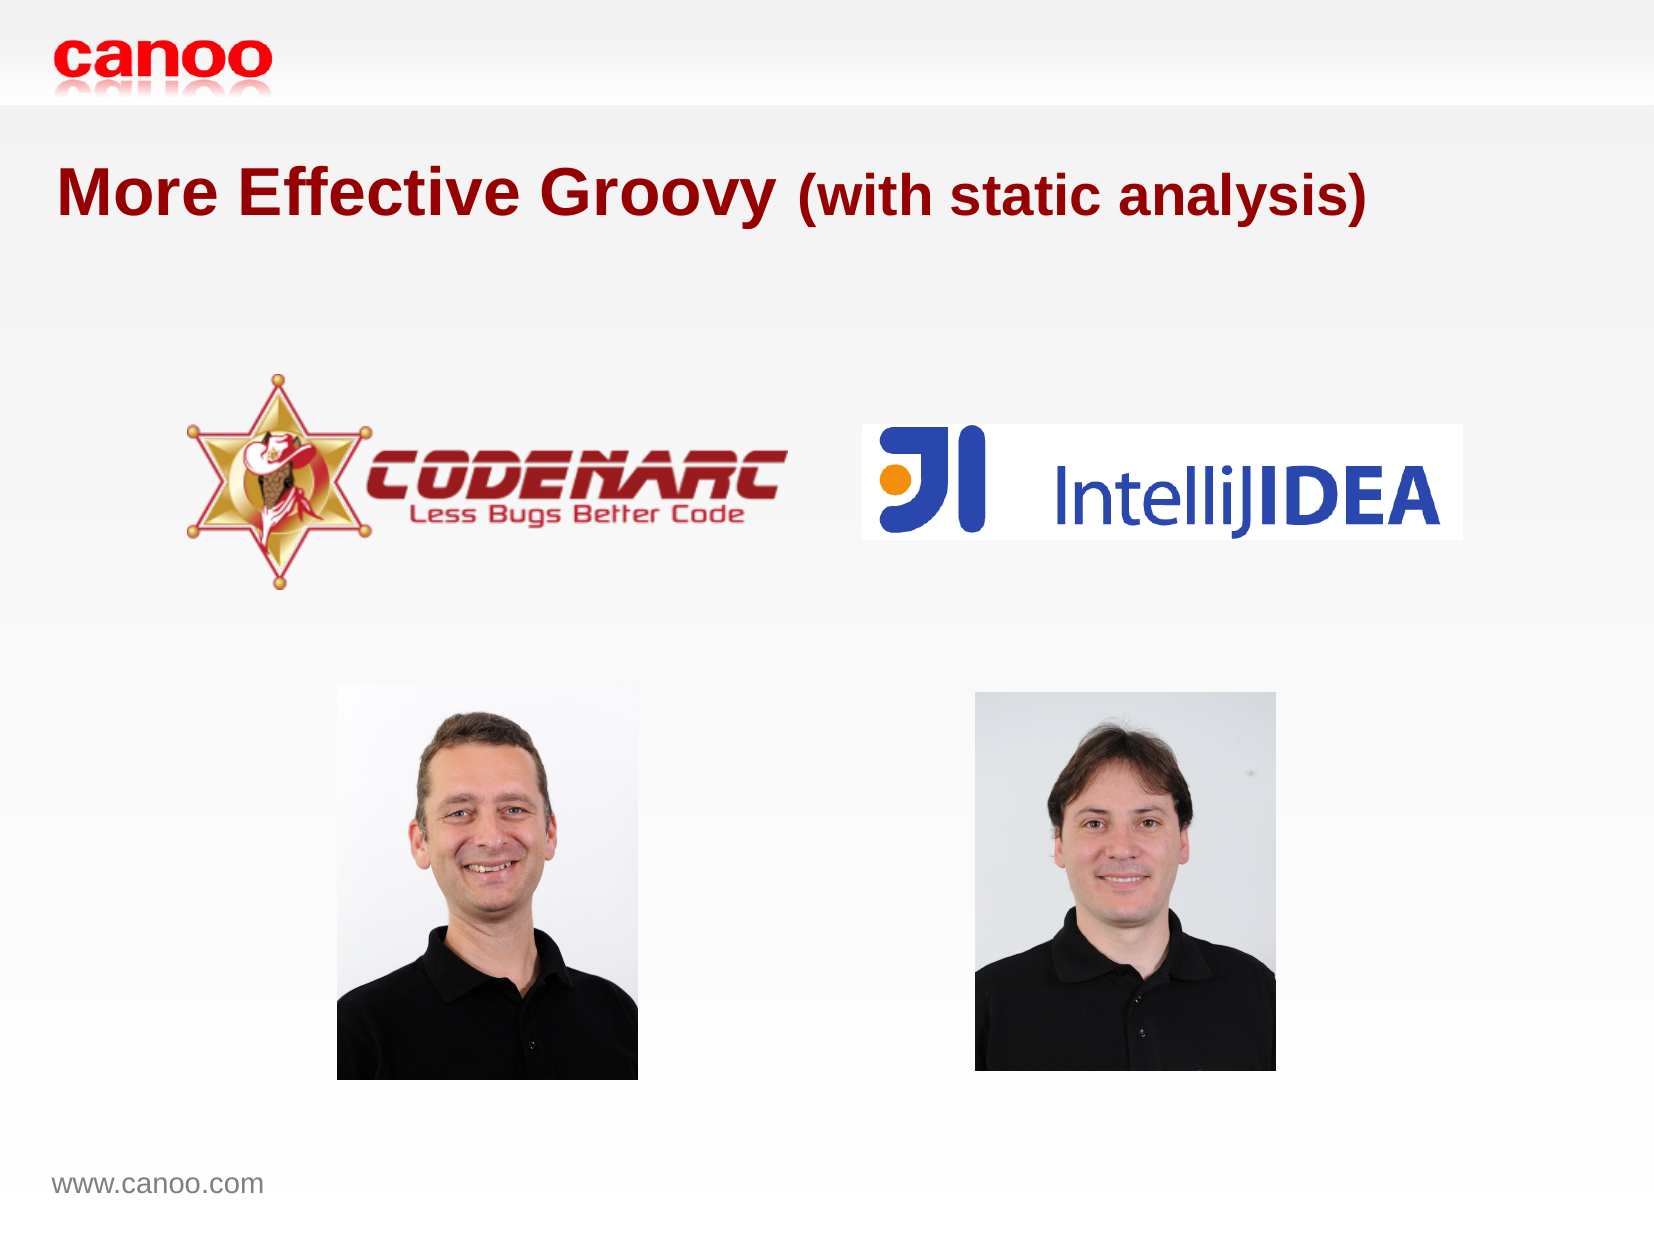

# More Effective Groovy (with static analysis)